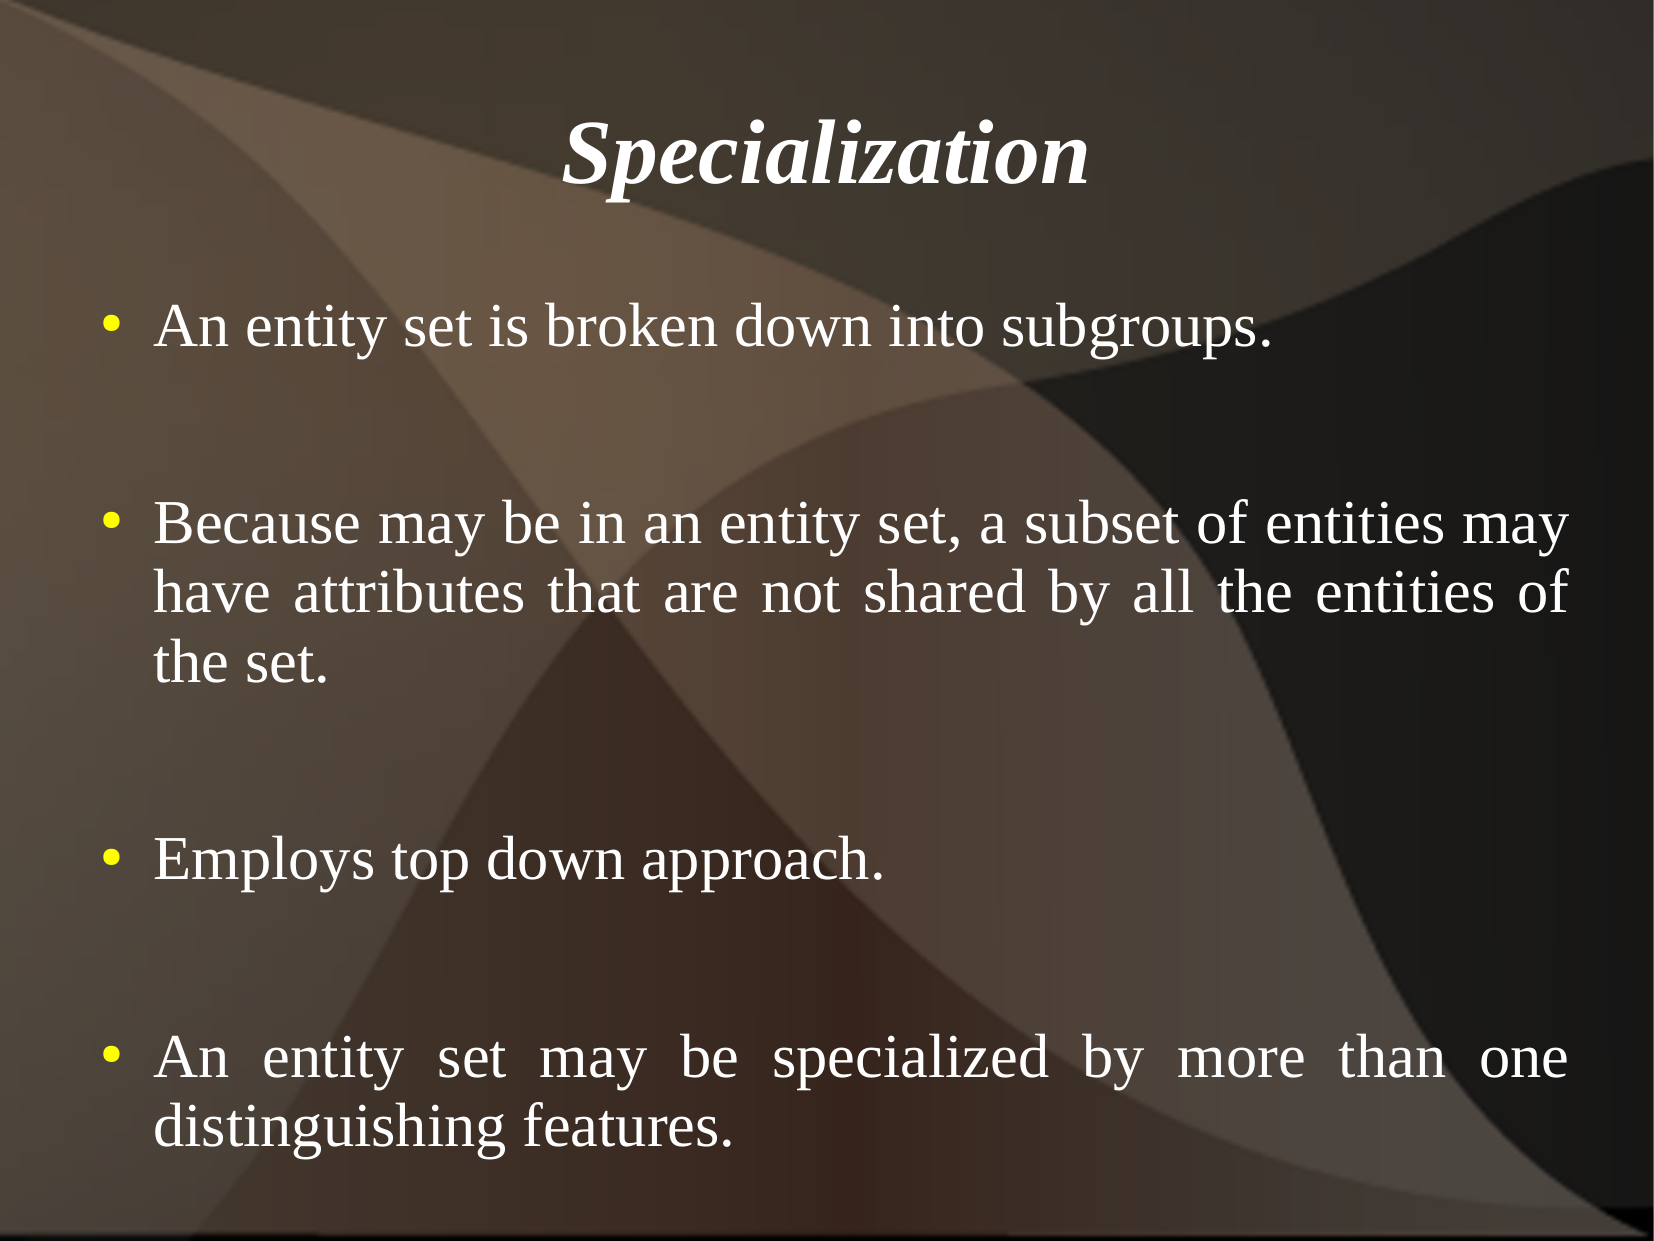

# Specialization
An entity set is broken down into subgroups.
Because may be in an entity set, a subset of entities may have attributes that are not shared by all the entities of the set.
Employs top down approach.
An entity set may be specialized by more than one distinguishing features.